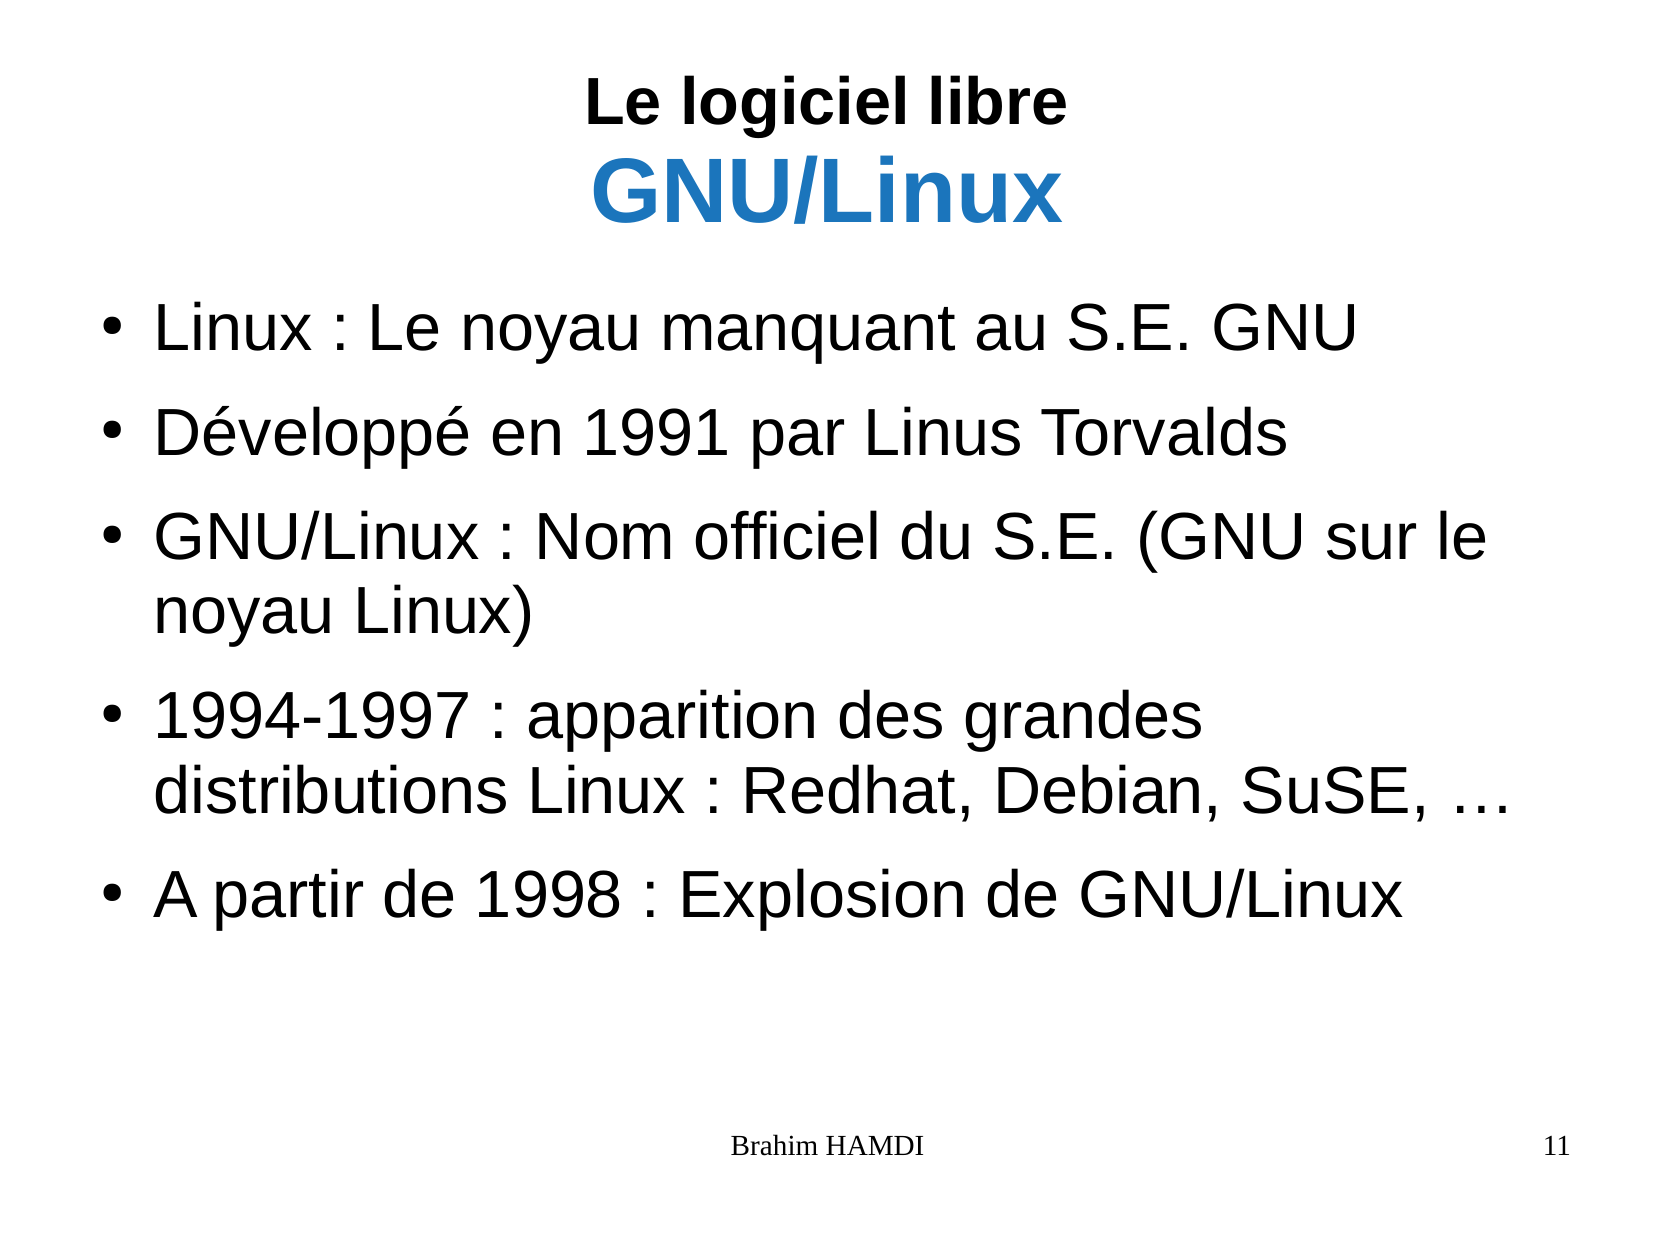

# Le logiciel libre GNU/Linux
Linux : Le noyau manquant au S.E. GNU
Développé en 1991 par Linus Torvalds
GNU/Linux : Nom officiel du S.E. (GNU sur le noyau Linux)
1994-1997 : apparition des grandes distributions Linux : Redhat, Debian, SuSE, …
A partir de 1998 : Explosion de GNU/Linux
Brahim HAMDI
11